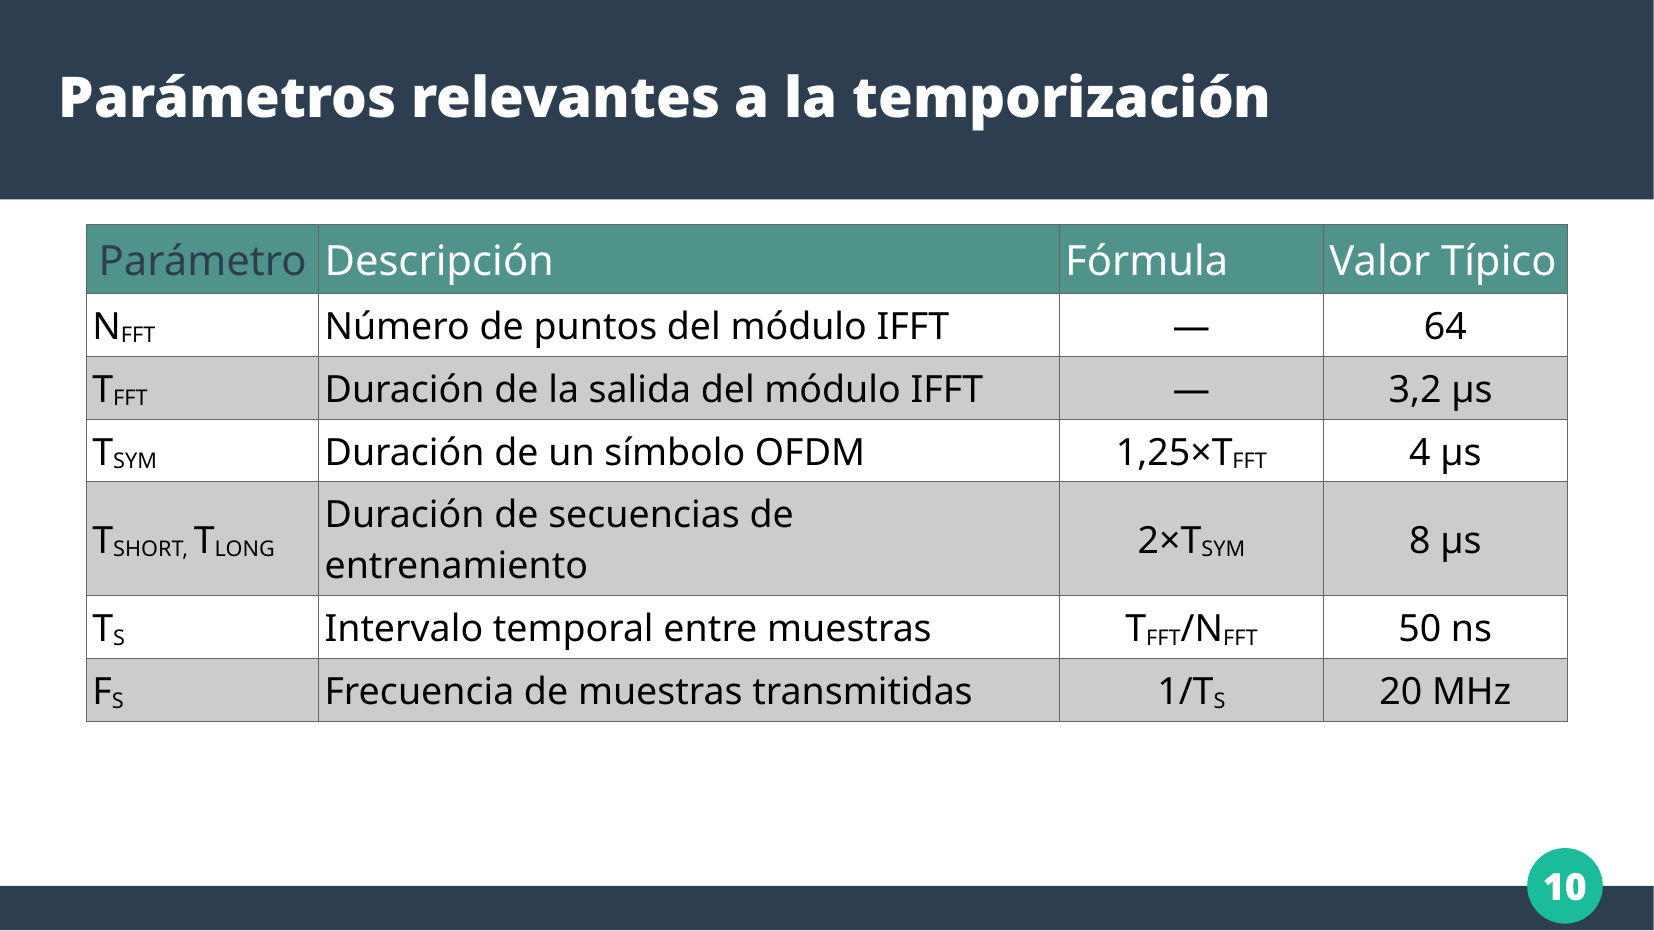

# Parámetros relevantes a la temporización
| Parámetro | Descripción | Fórmula | Valor Típico |
| --- | --- | --- | --- |
| NFFT | Número de puntos del módulo IFFT | — | 64 |
| TFFT | Duración de la salida del módulo IFFT | — | 3,2 μs |
| TSYM | Duración de un símbolo OFDM | 1,25×TFFT | 4 μs |
| TSHORT, TLONG | Duración de secuencias de entrenamiento | 2×TSYM | 8 μs |
| TS | Intervalo temporal entre muestras | TFFT/NFFT | 50 ns |
| FS | Frecuencia de muestras transmitidas | 1/TS | 20 MHz |